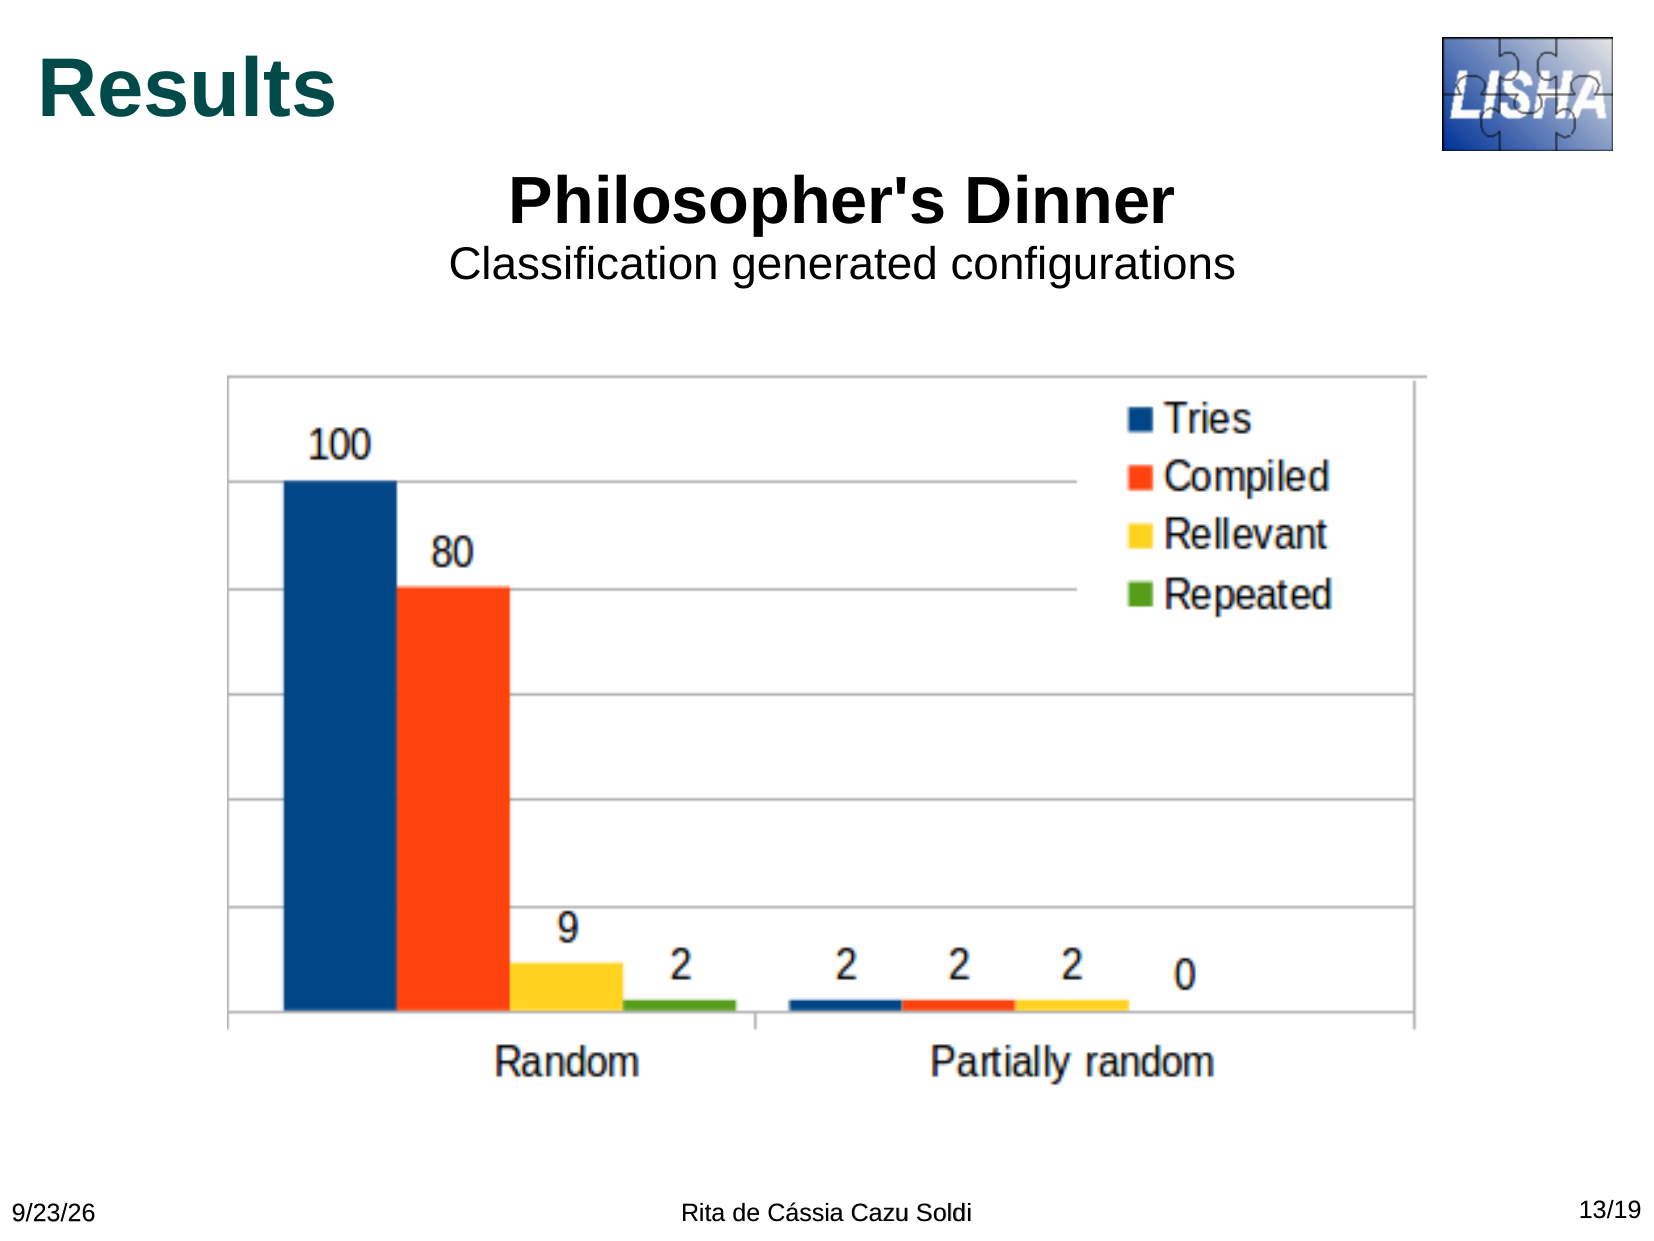

# Results
Philosopher's Dinner
Classification generated configurations